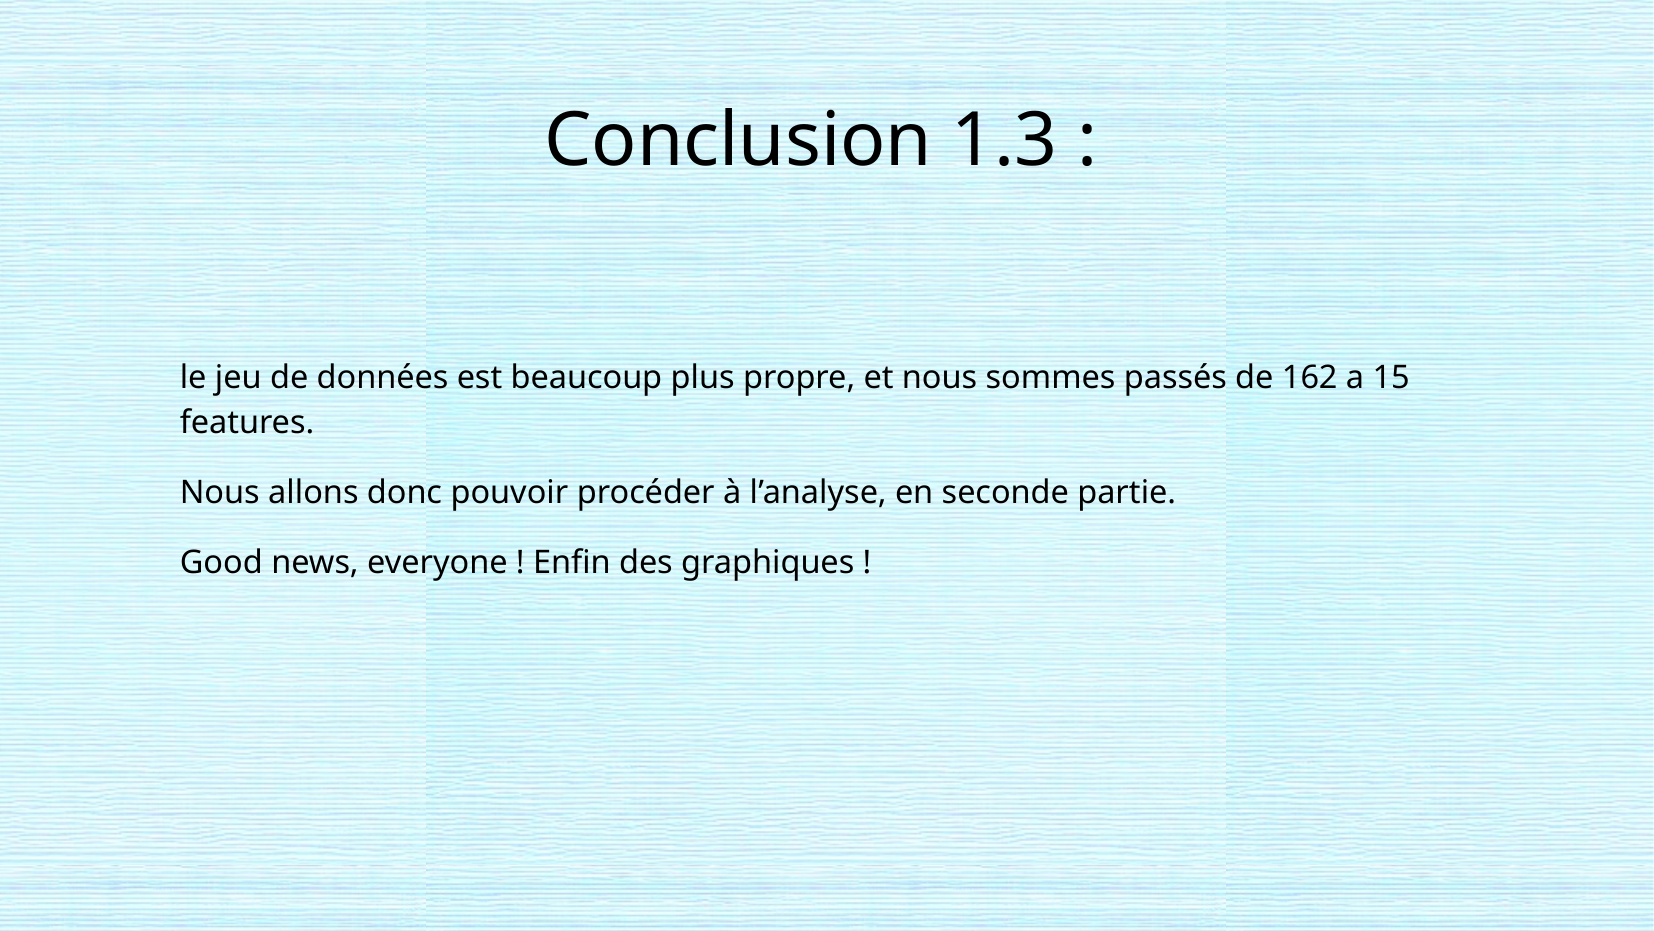

Conclusion 1.3 :
# le jeu de données est beaucoup plus propre, et nous sommes passés de 162 a 15 features.
Nous allons donc pouvoir procéder à l’analyse, en seconde partie.
Good news, everyone ! Enfin des graphiques !